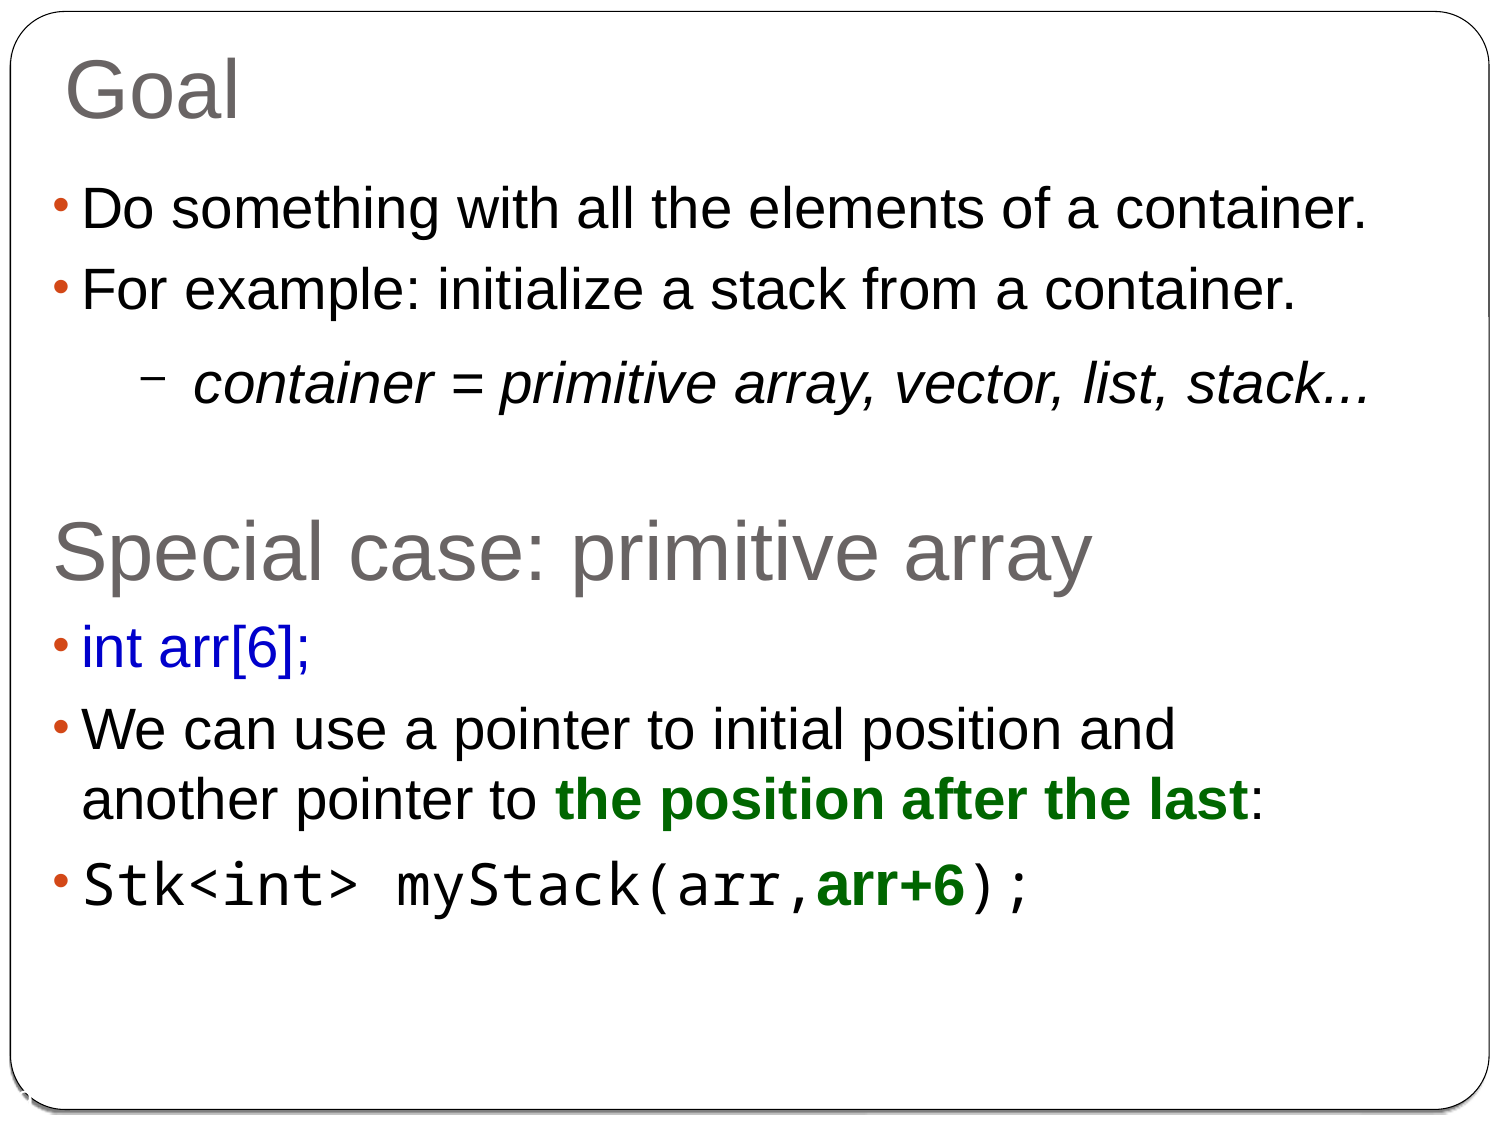

# Goal
Do something with all the elements of a container.
For example: initialize a stack from a container.
container = primitive array, vector, list, stack...
Special case: primitive array
int arr[6];
We can use a pointer to initial position and
another pointer to the position after the last:
Stk<int> myStack(arr,arr+6);